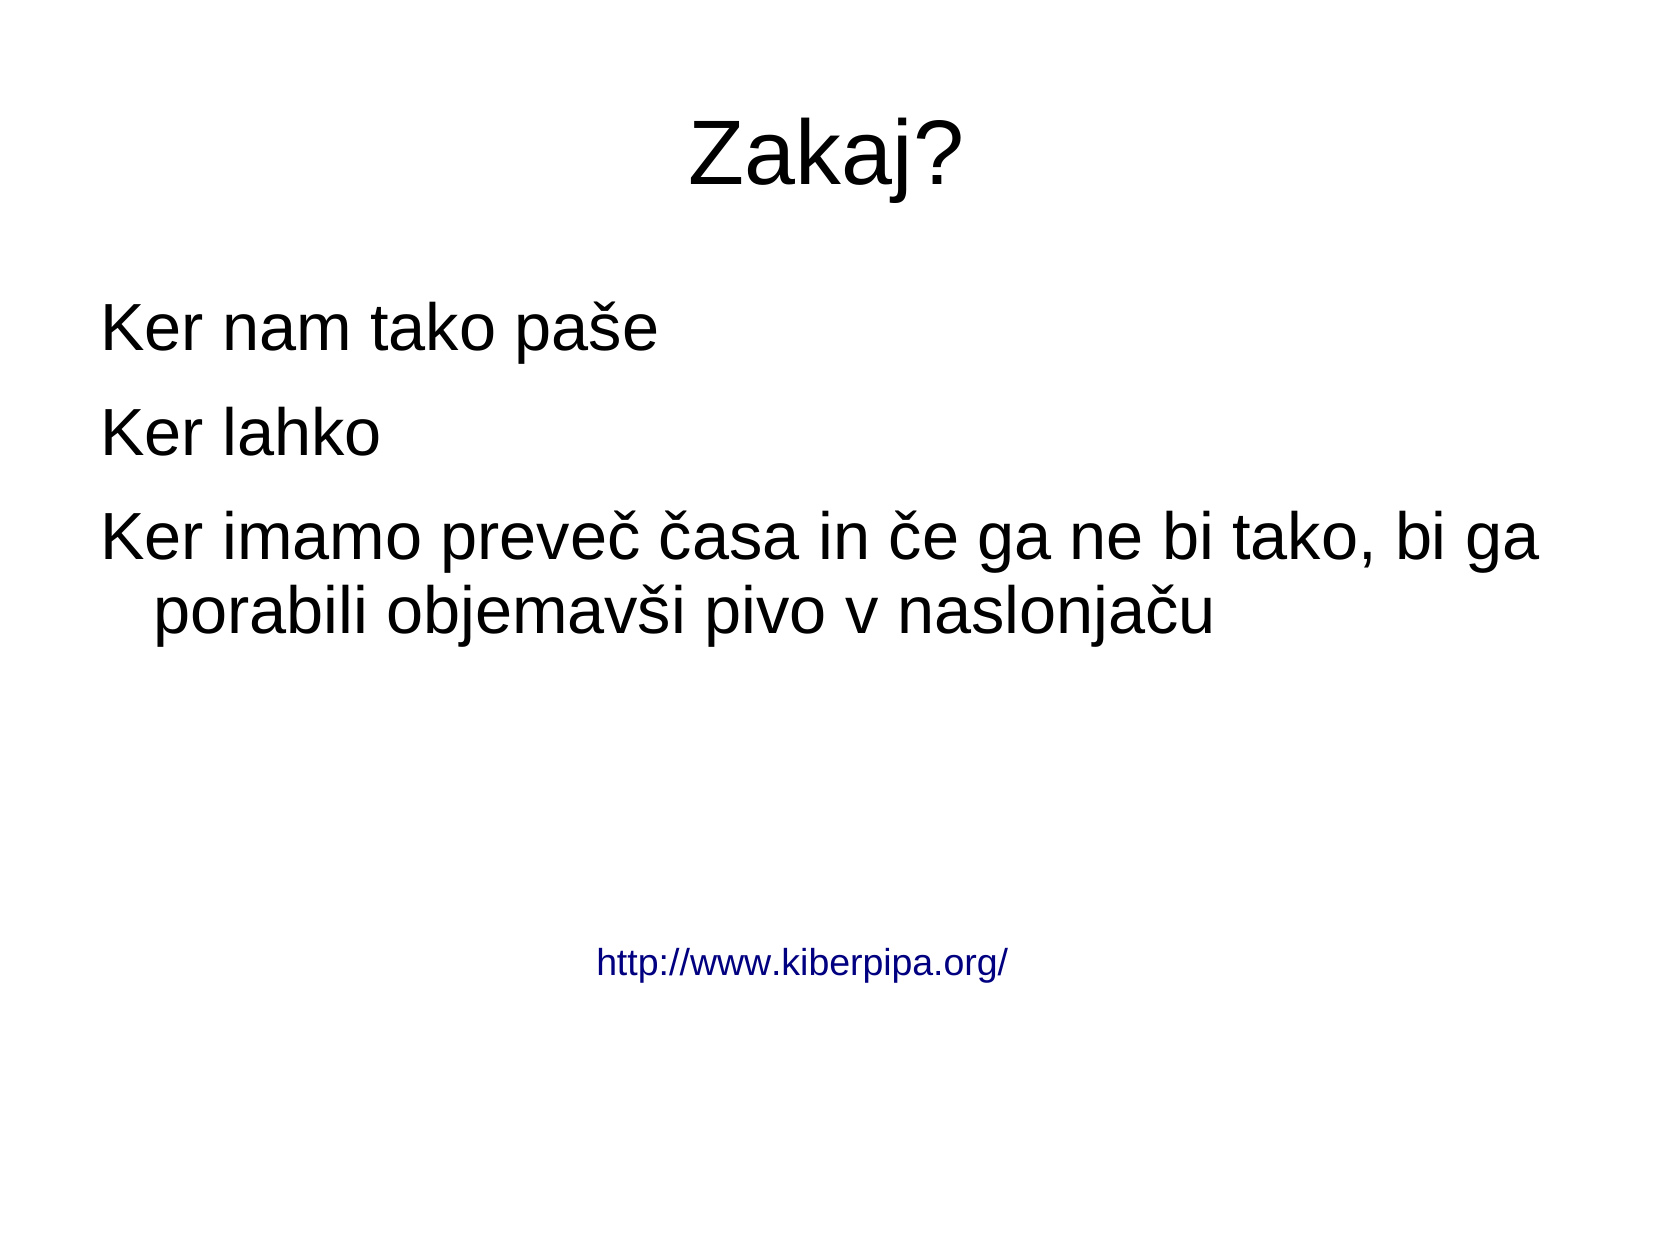

# Zakaj?
Ker nam tako paše
Ker lahko
Ker imamo preveč časa in če ga ne bi tako, bi ga porabili objemavši pivo v naslonjaču
http://www.kiberpipa.org/